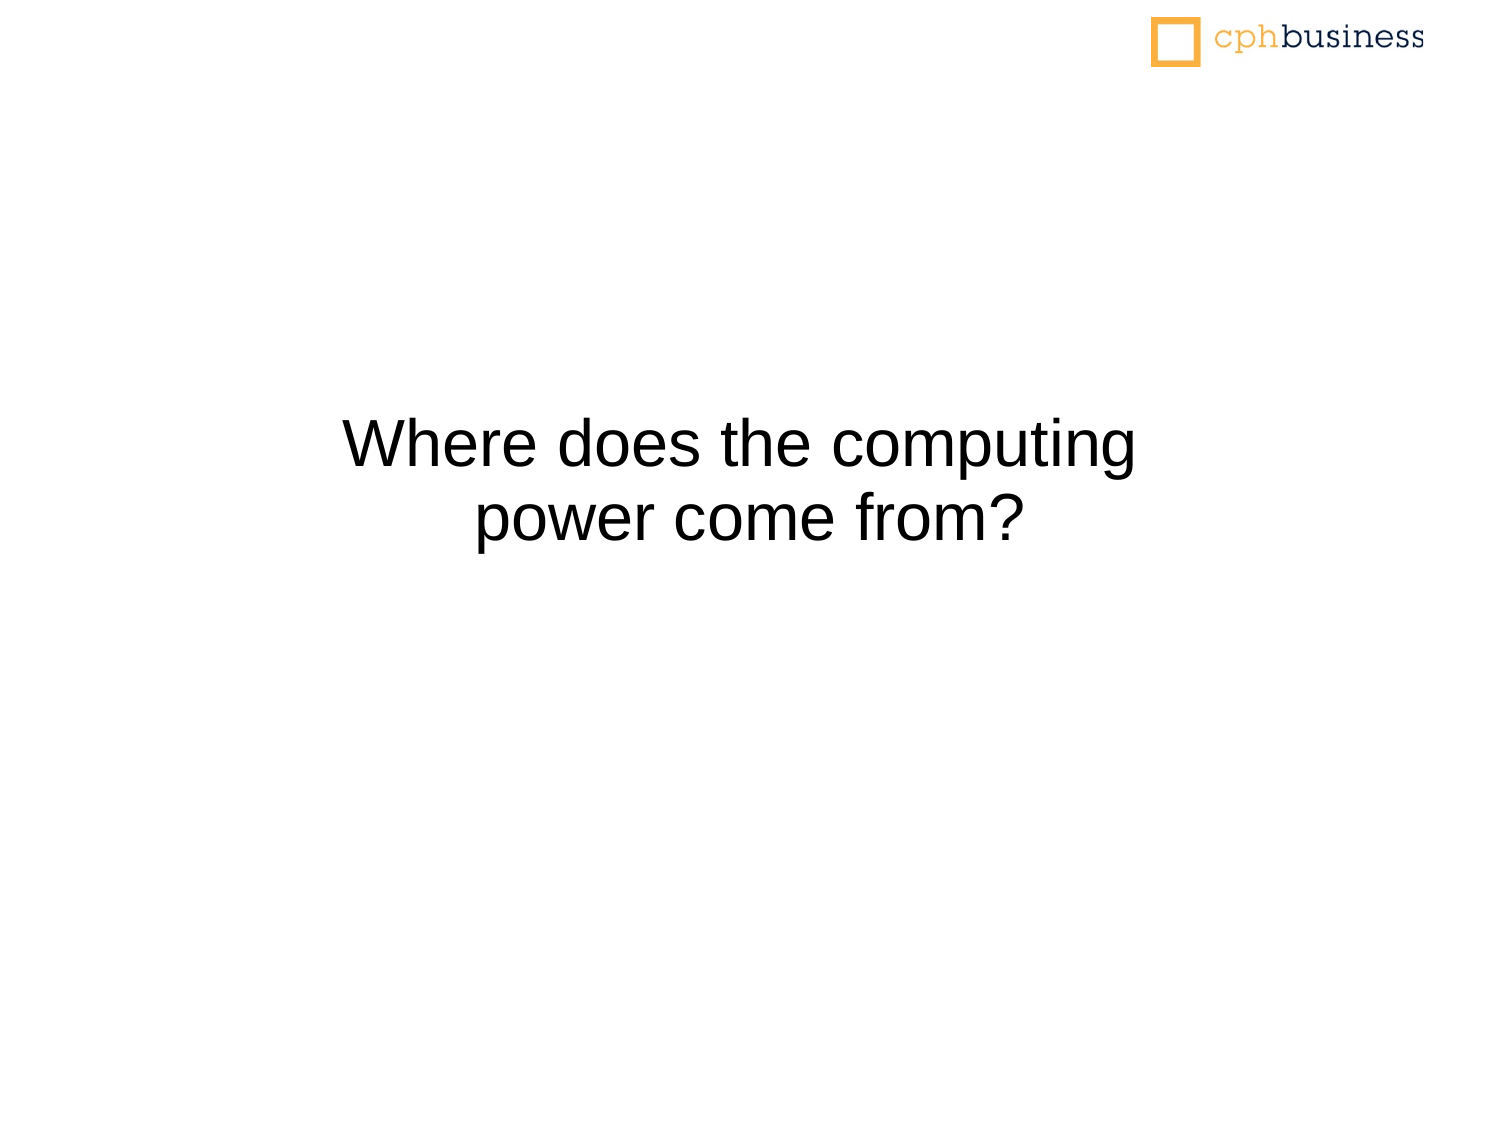

# Where does the computing
power come from?